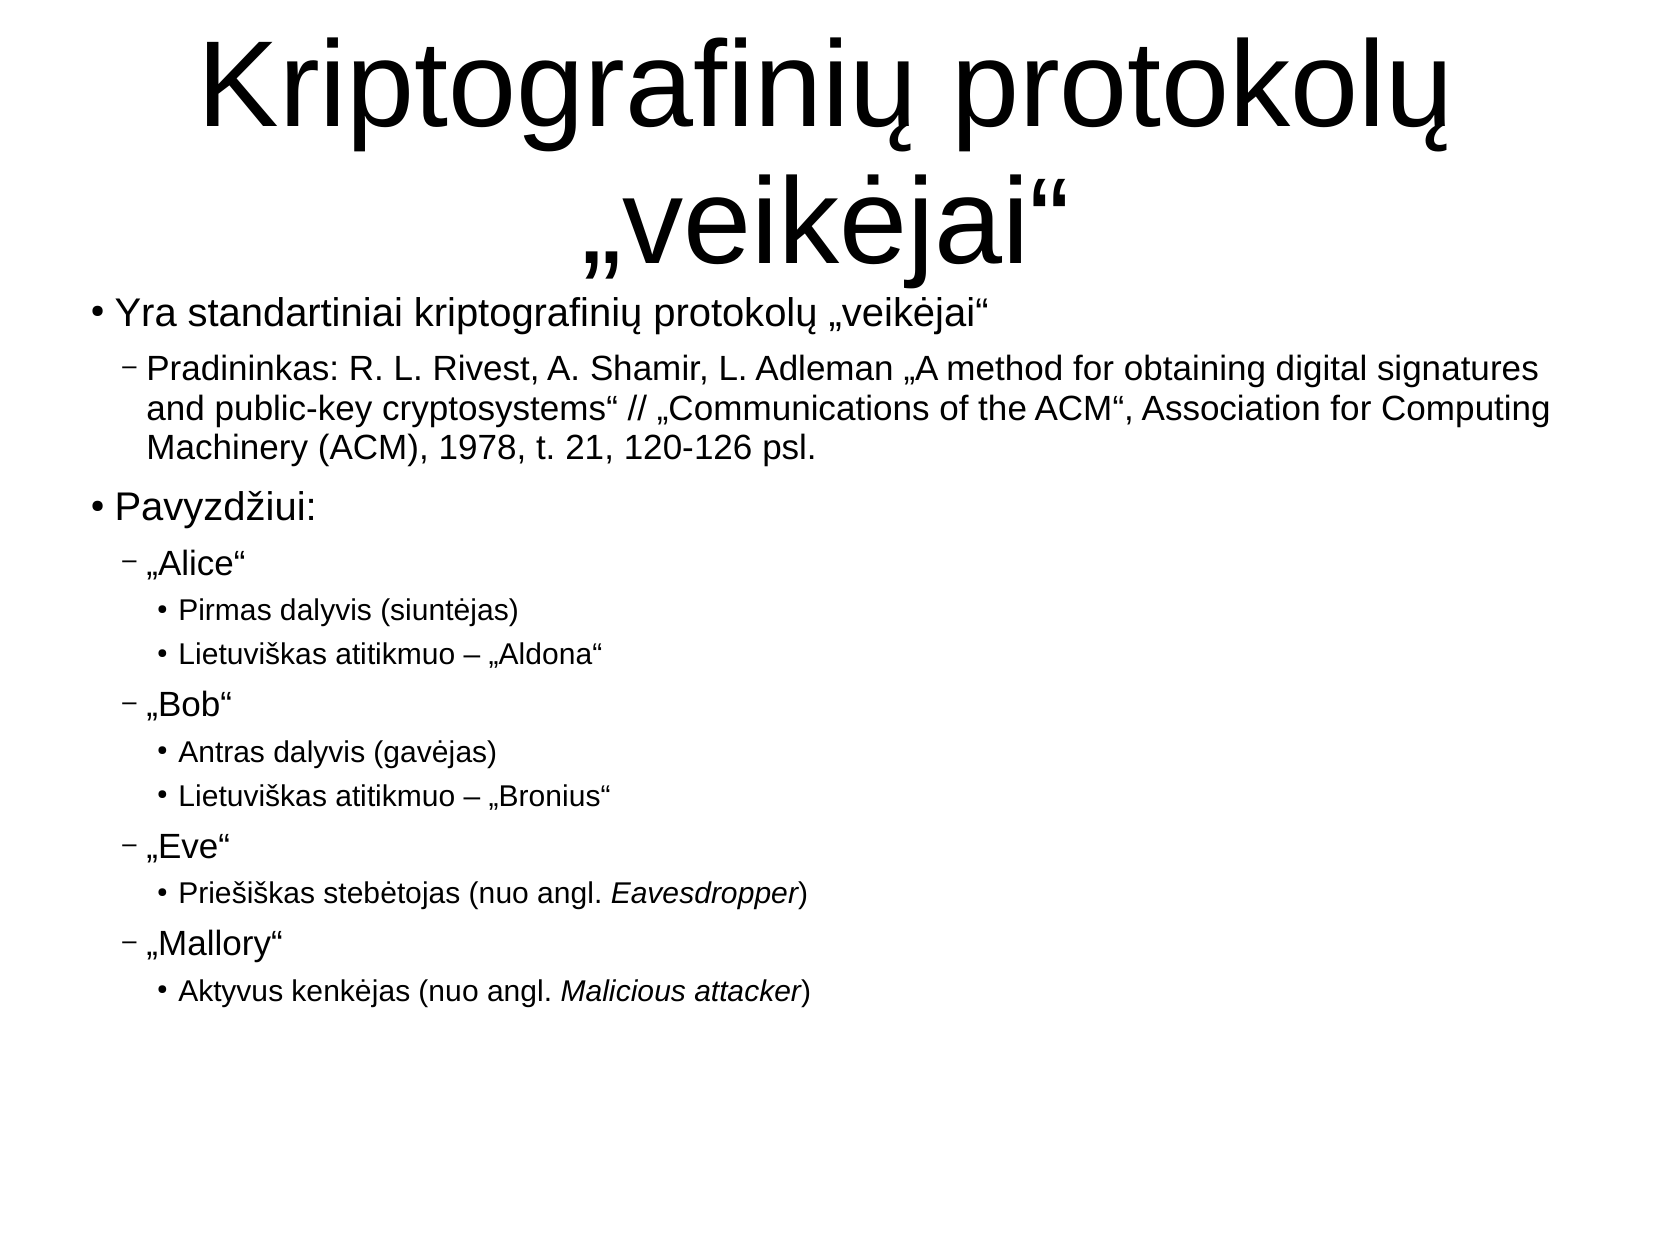

# Kriptografinių protokolų „veikėjai“
Yra standartiniai kriptografinių protokolų „veikėjai“
Pradininkas: R. L. Rivest, A. Shamir, L. Adleman „A method for obtaining digital signatures and public-key cryptosystems“ // „Communications of the ACM“, Association for Computing Machinery (ACM), 1978, t. 21, 120-126 psl.
Pavyzdžiui:
„Alice“
Pirmas dalyvis (siuntėjas)
Lietuviškas atitikmuo – „Aldona“
„Bob“
Antras dalyvis (gavėjas)
Lietuviškas atitikmuo – „Bronius“
„Eve“
Priešiškas stebėtojas (nuo angl. Eavesdropper)
„Mallory“
Aktyvus kenkėjas (nuo angl. Malicious attacker)